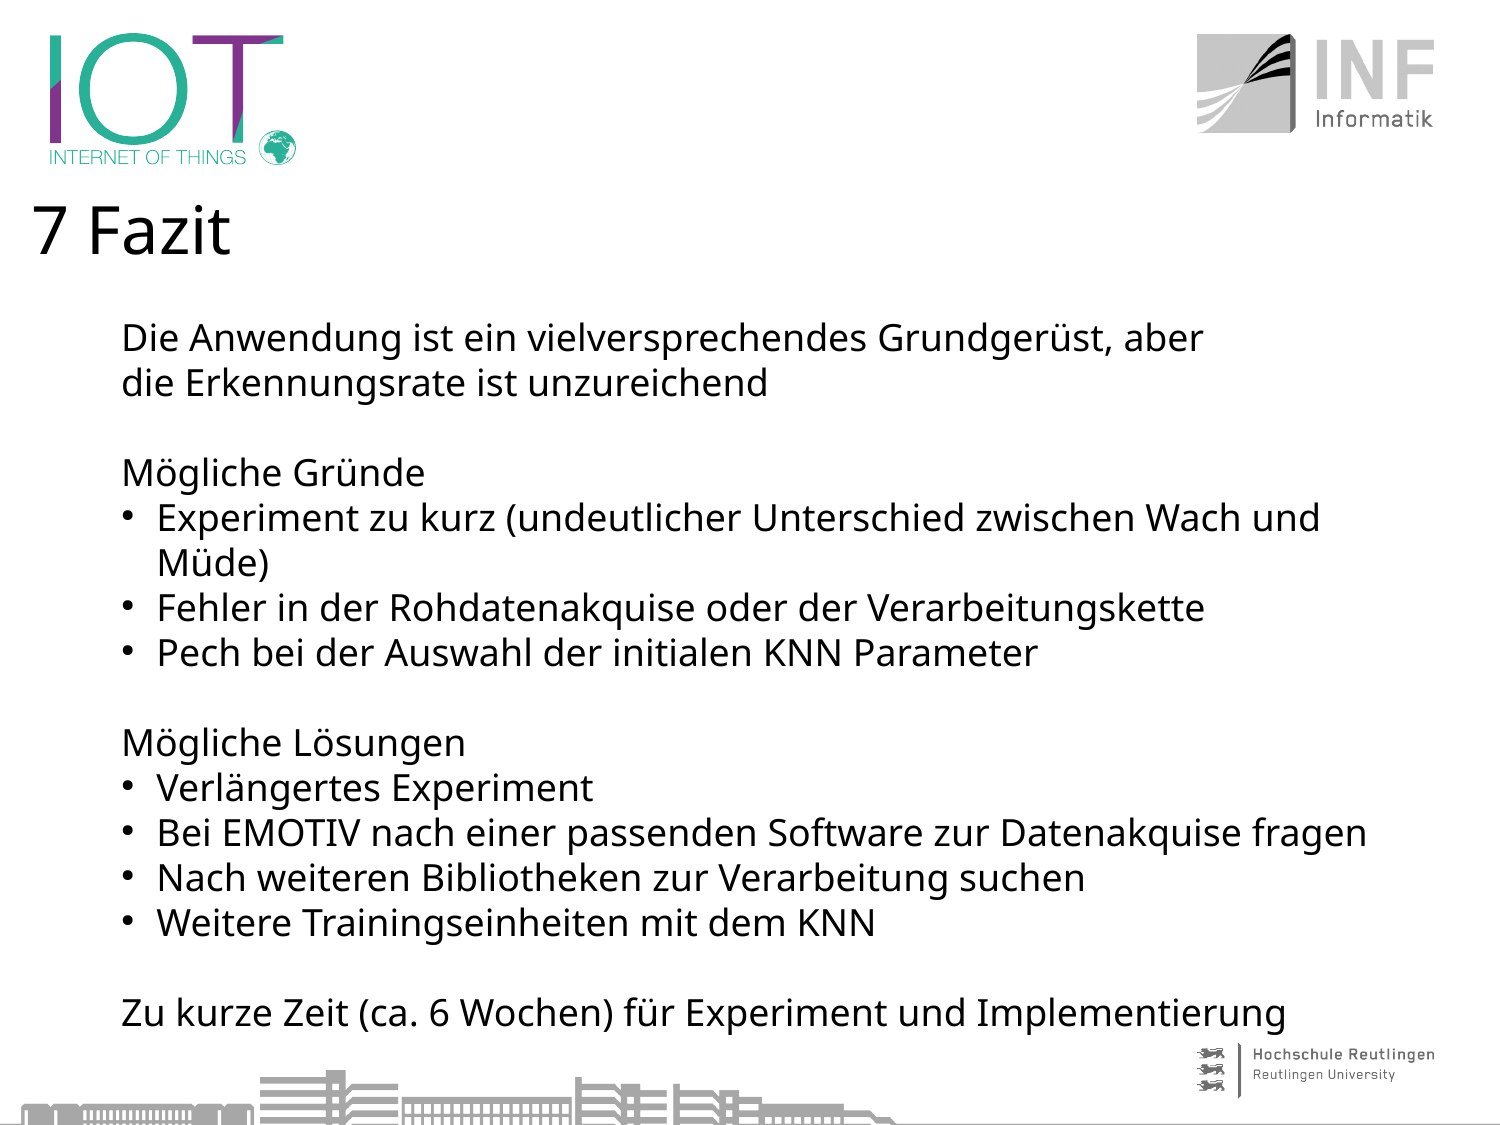

7 Fazit
Die Anwendung ist ein vielversprechendes Grundgerüst, aber
die Erkennungsrate ist unzureichend
Mögliche Gründe
Experiment zu kurz (undeutlicher Unterschied zwischen Wach und Müde)
Fehler in der Rohdatenakquise oder der Verarbeitungskette
Pech bei der Auswahl der initialen KNN Parameter
Mögliche Lösungen
Verlängertes Experiment
Bei EMOTIV nach einer passenden Software zur Datenakquise fragen
Nach weiteren Bibliotheken zur Verarbeitung suchen
Weitere Trainingseinheiten mit dem KNN
Zu kurze Zeit (ca. 6 Wochen) für Experiment und Implementierung